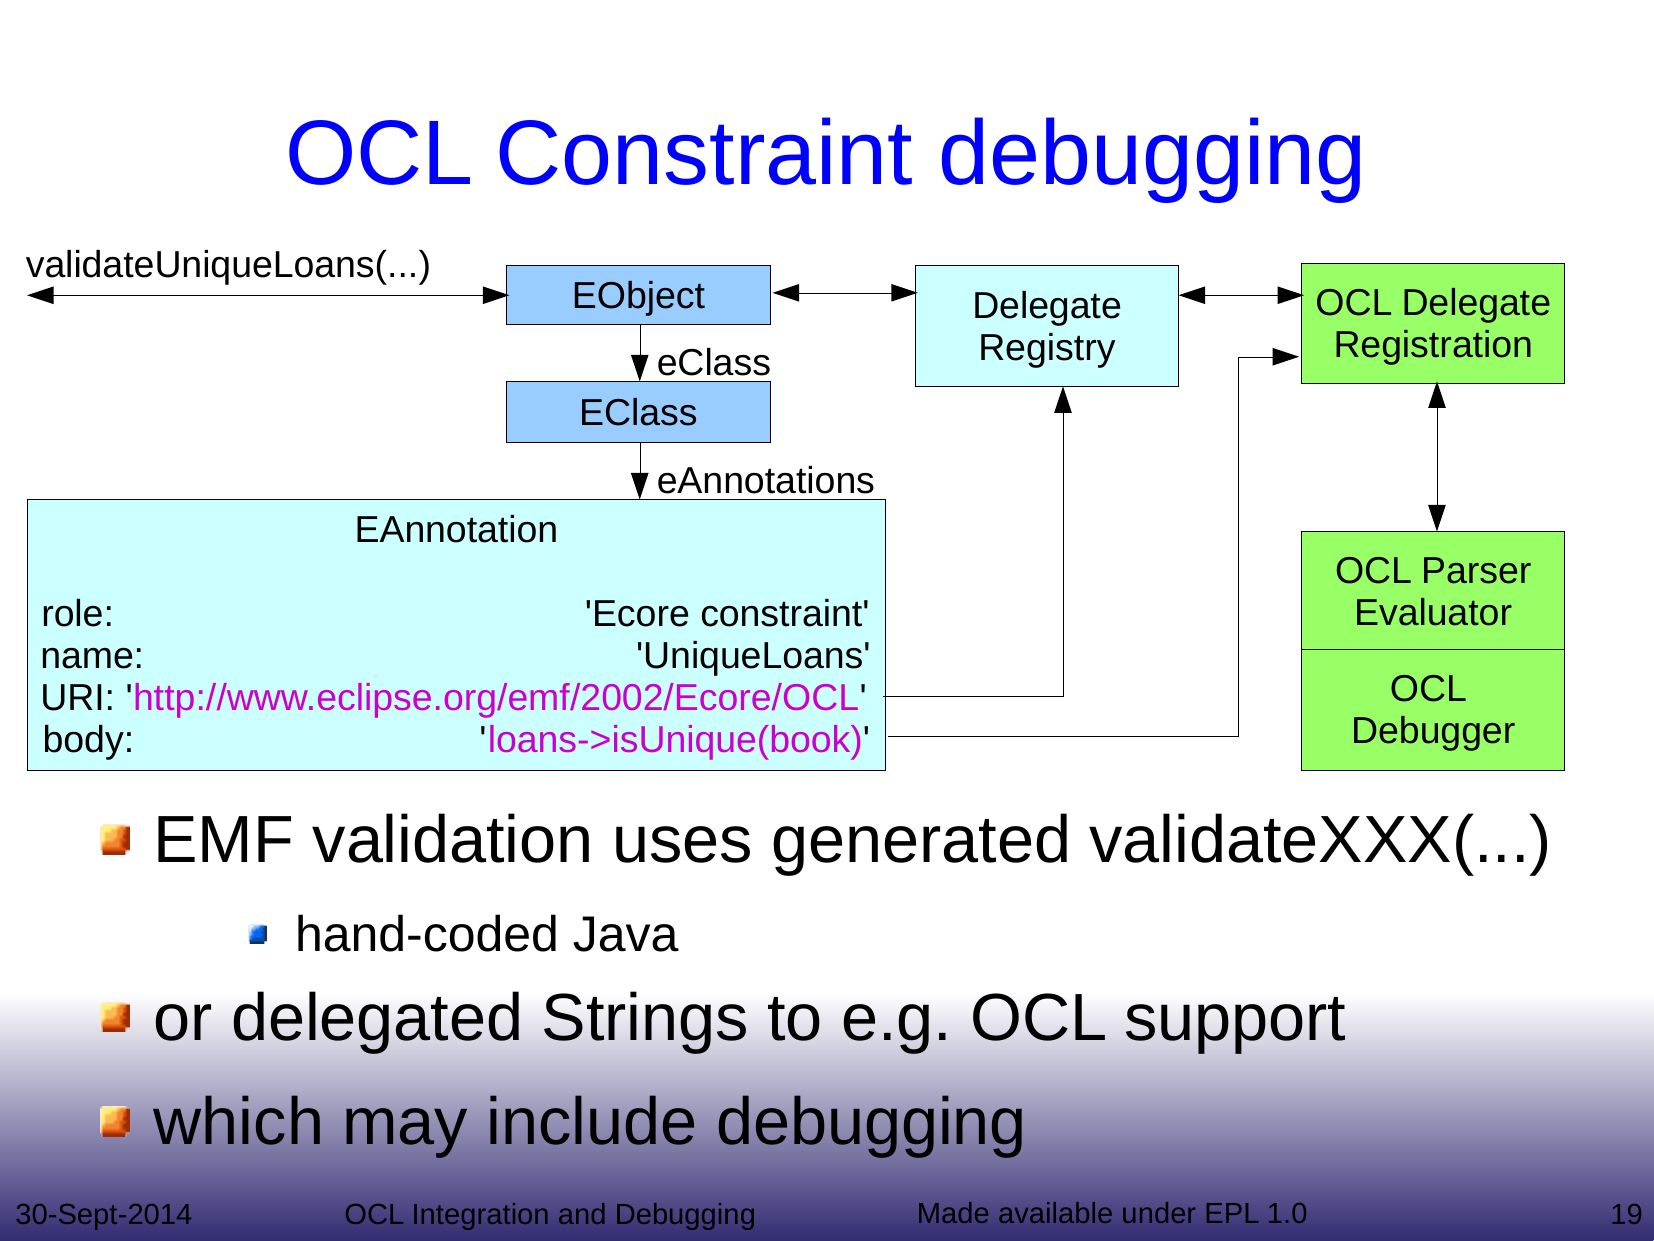

# OCL Constraint debugging
validateUniqueLoans(...)
OCL Delegate
Registration
EObject
Delegate
Registry
eClass
EClass
eAnnotations
EAnnotation
role: 'Ecore constraint'
name: 'UniqueLoans'
URI: 'http://www.eclipse.org/emf/2002/Ecore/OCL'
body: 'loans->isUnique(book)'
OCL Parser
Evaluator
OCL
Debugger
EMF validation uses generated validateXXX(...)
hand-coded Java
or delegated Strings to e.g. OCL support
which may include debugging
30-Sept-2014
OCL Integration and Debugging
19